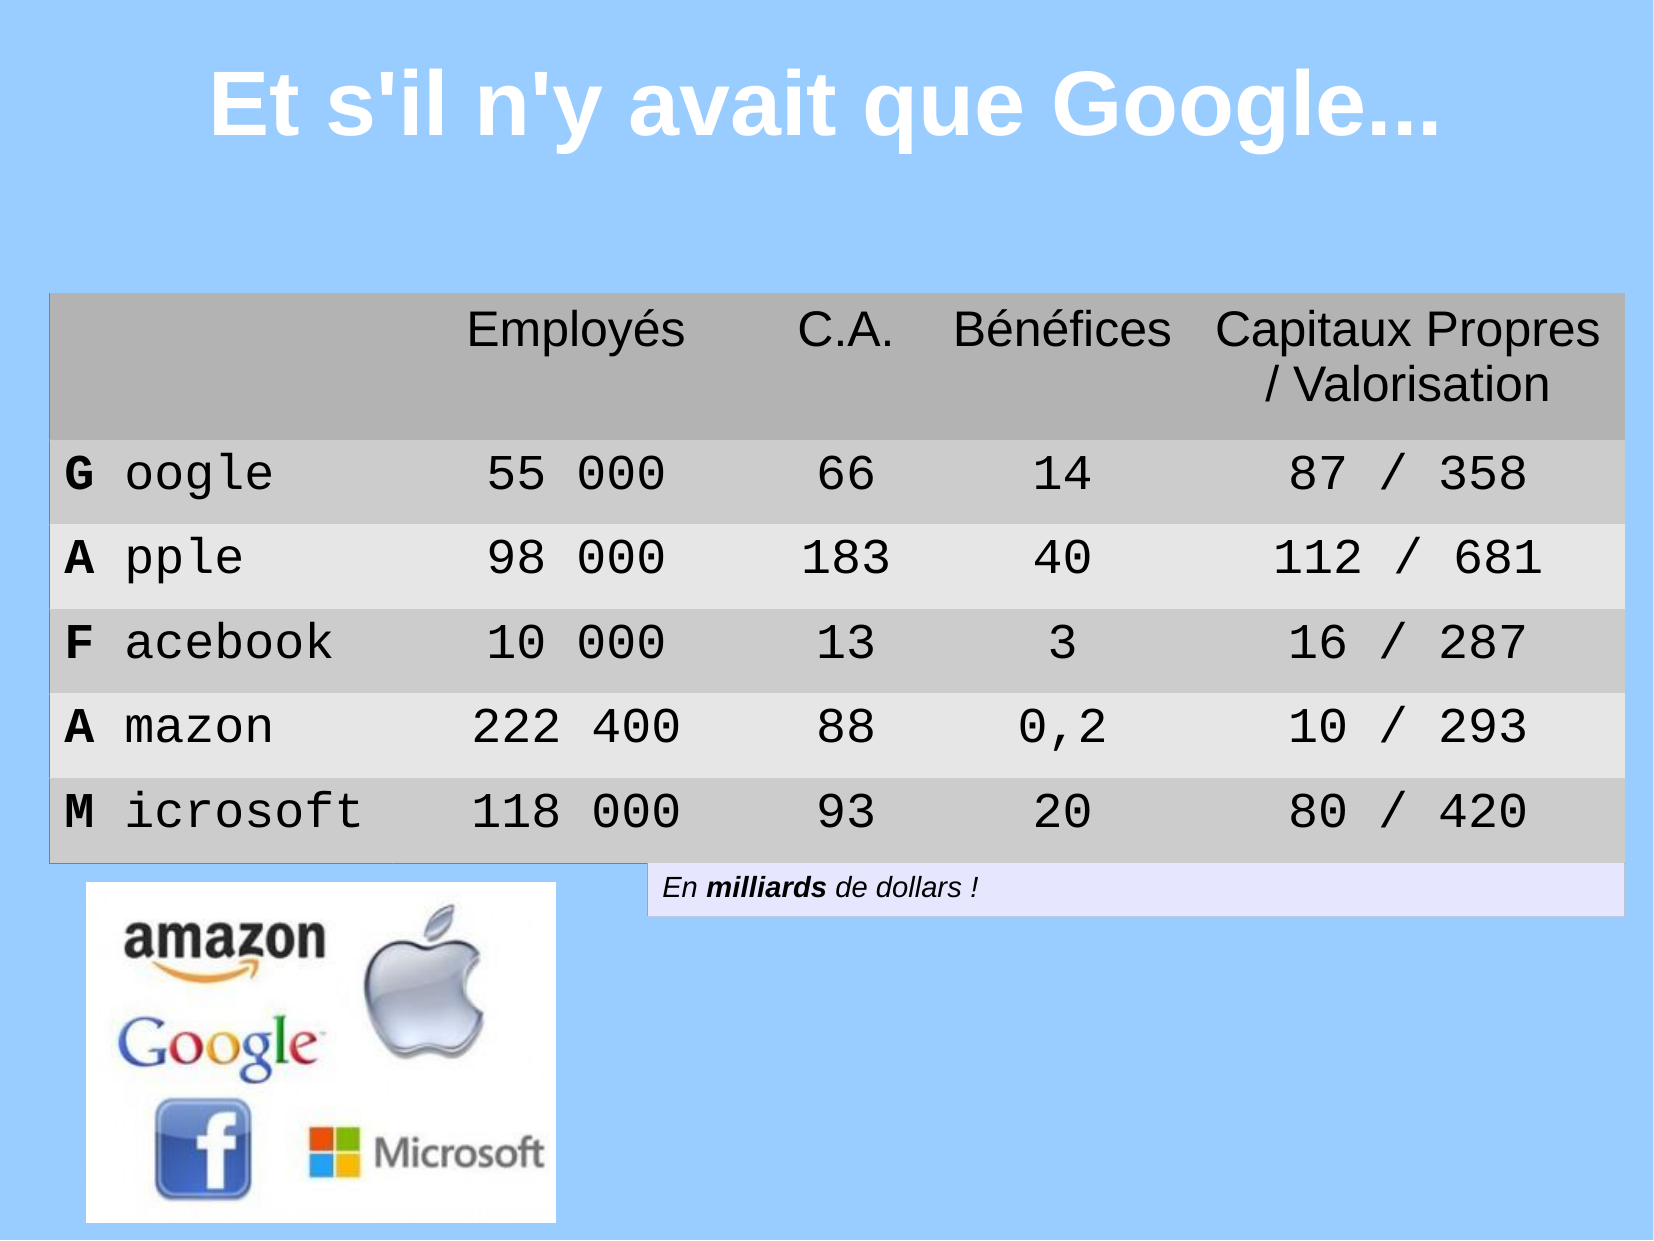

# Et s'il n'y avait que Google...
| | Employés | C.A. | Bénéfices | Capitaux Propres / Valorisation |
| --- | --- | --- | --- | --- |
| G oogle | 55 000 | 66 | 14 | 87 / 358 |
| A pple | 98 000 | 183 | 40 | 112 / 681 |
| F acebook | 10 000 | 13 | 3 | 16 / 287 |
| A mazon | 222 400 | 88 | 0,2 | 10 / 293 |
| M icrosoft | 118 000 | 93 | 20 | 80 / 420 |
En milliards de dollars !